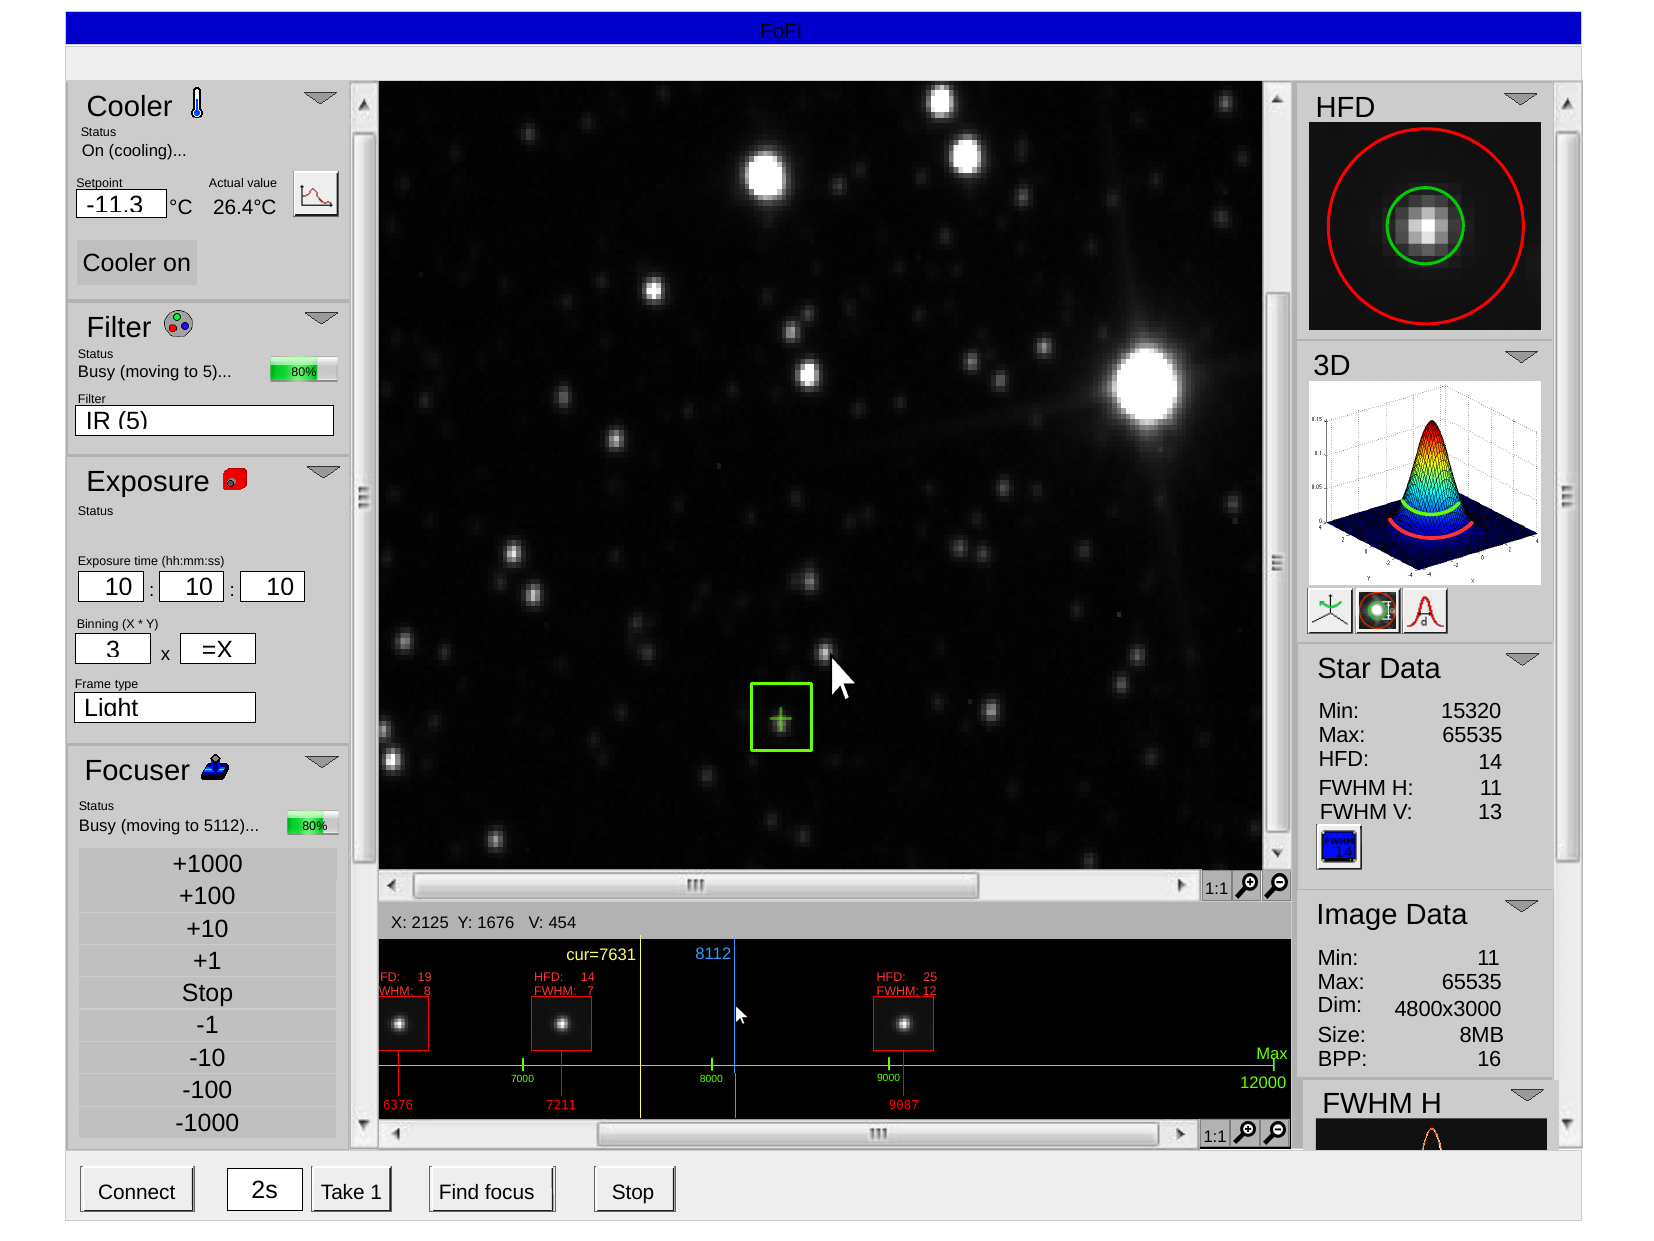

FoFi
Cooler
Status
On (cooling)...
Setpoint
Actual value
°C
26.4°C
Filter
Status
Busy (moving to 5)...
80%
Filter
Exposure
Status
Exposure time (hh:mm:ss)
:
:
Binning (X * Y)
x
Frame type
Focuser
Status
Busy (moving to 5112)...
80%
1:1
X: 2125 Y: 1676 V: 454
HFD
3D
Star Data
Min:
15320
Max:
65535
HFD:
14
FWHM H:
11
FWHM V:
13
Image Data
Min:
11
Max:
65535
Dim:
4800x3000
Size:
8MB
BPP:
16
cur=7631
8112
HFD: 19
FWHM: 8
6376
HFD: 14
FWHM: 7
7211
HFD: 25
FWHM: 12
9087
Min
Max
9000
8000
5000
7000
6000
0
12000
1:1
FWHM H
Stop
Connect
Take 1
Find focus
TODO: Take first shot automatically?